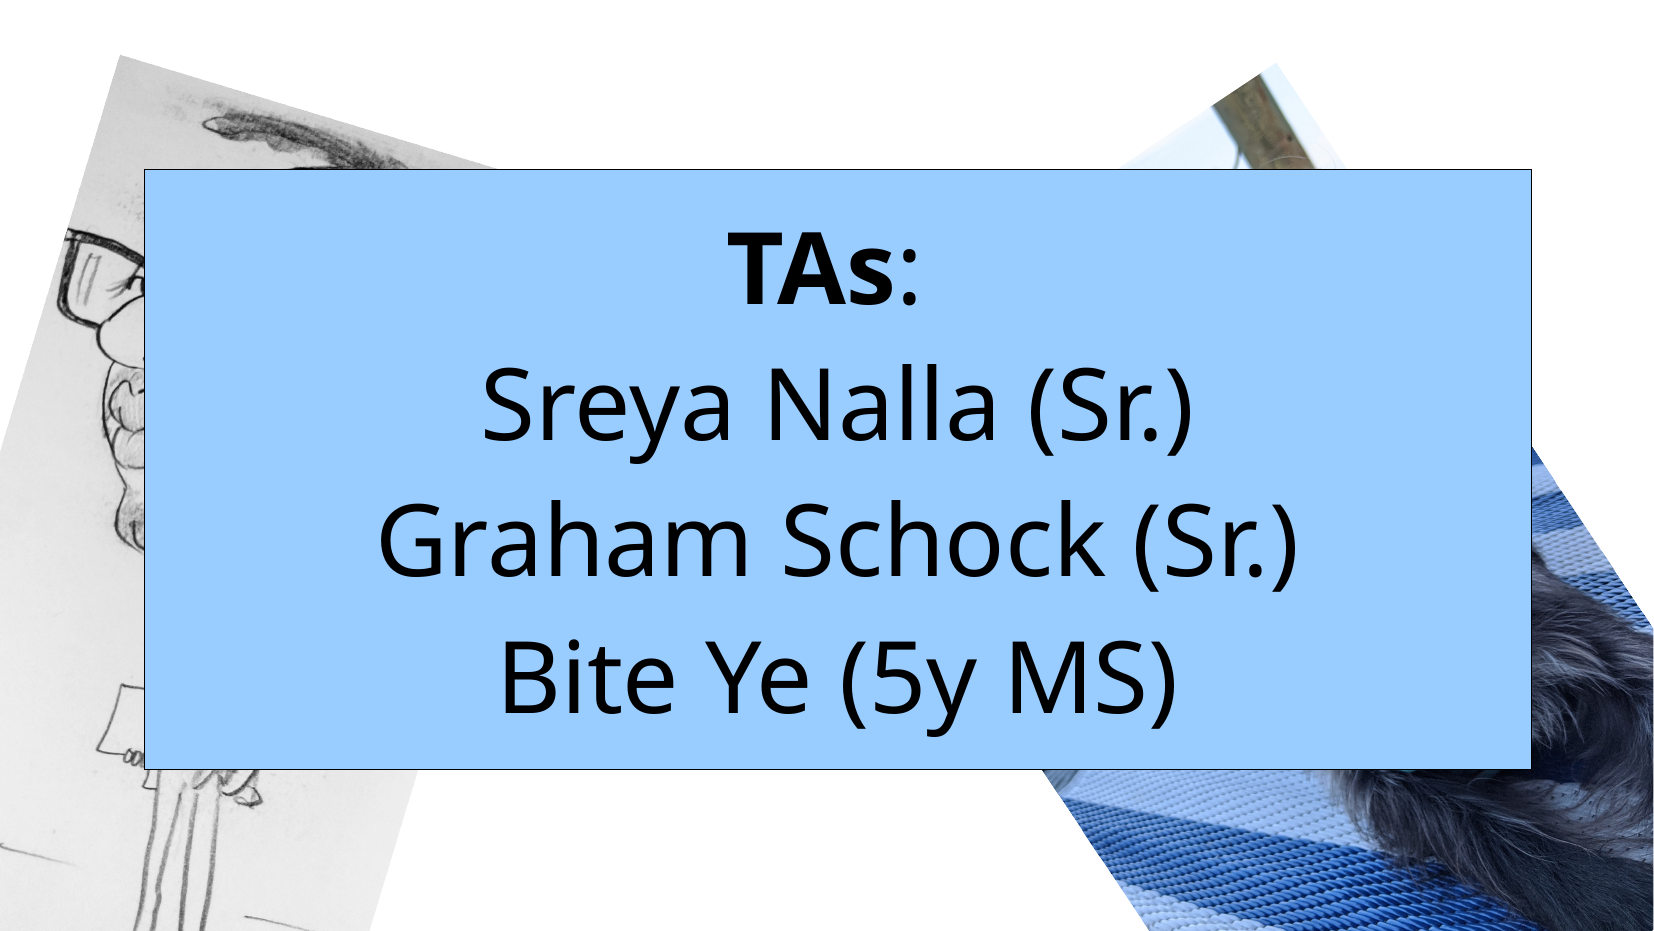

# Gabe
TAs:
Sreya Nalla (Sr.)
Graham Schock (Sr.)
Bite Ye (5y MS)